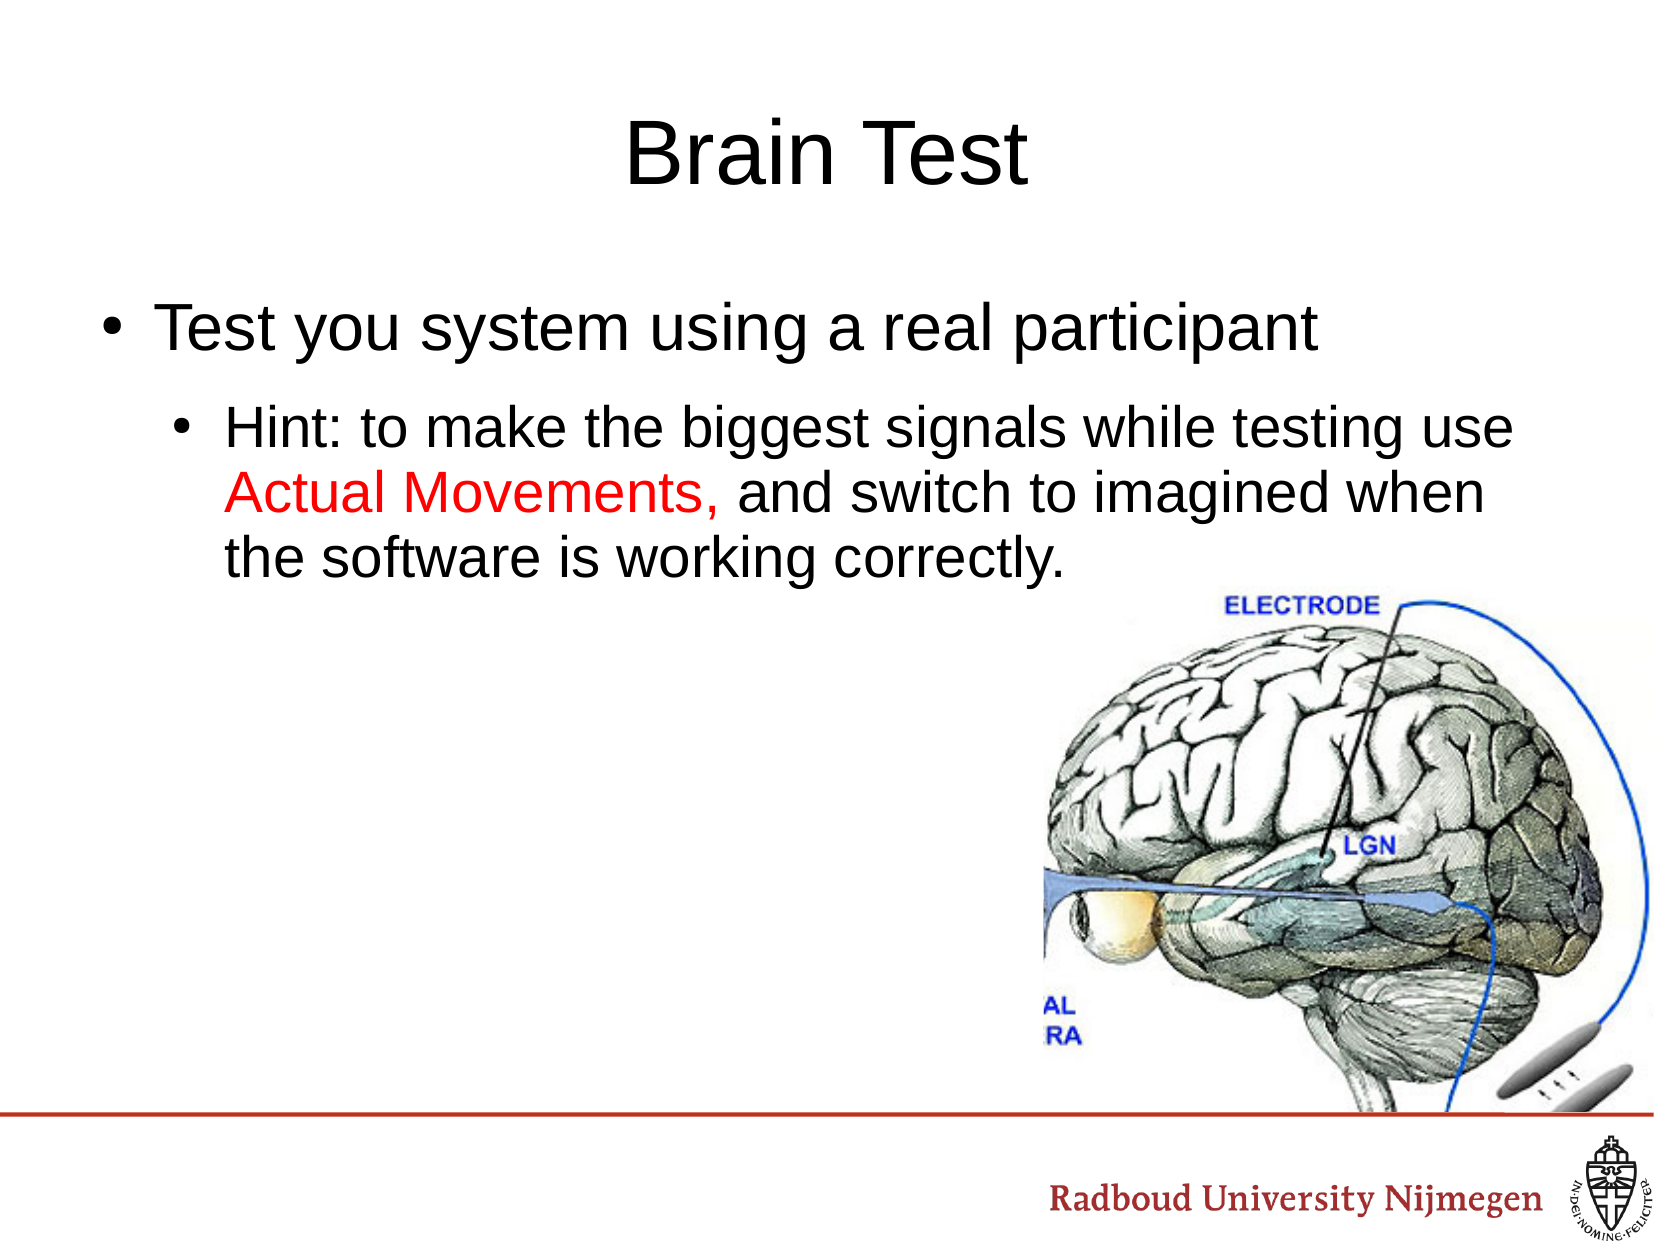

# Brain Test
Test you system using a real participant
Hint: to make the biggest signals while testing use Actual Movements, and switch to imagined when the software is working correctly.